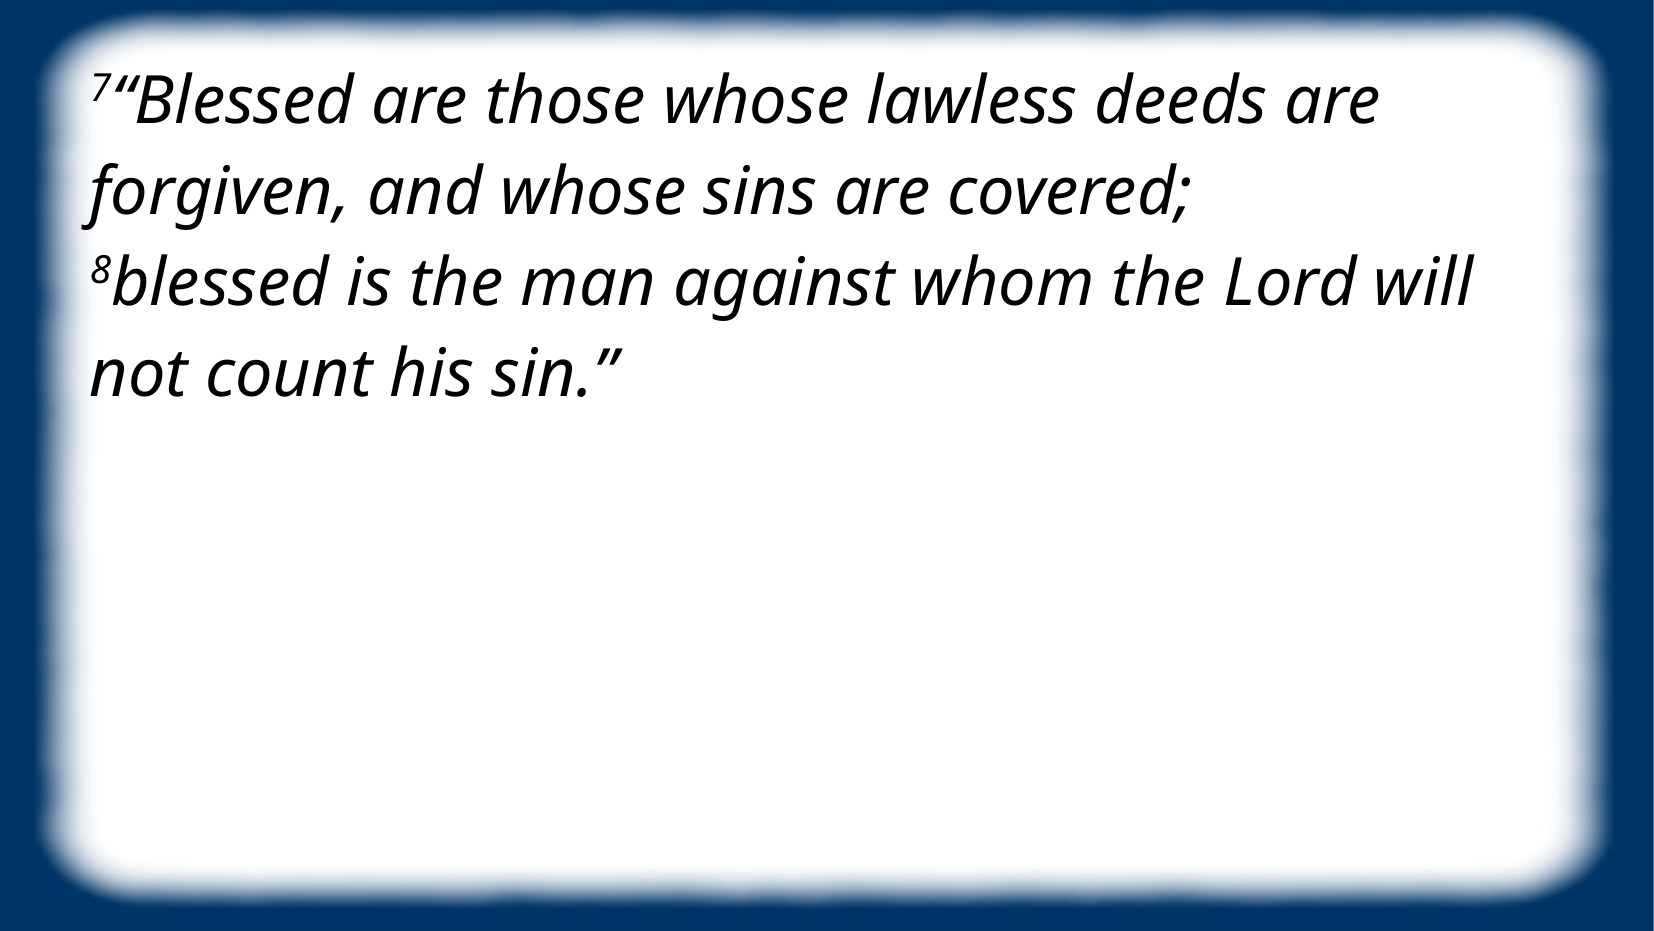

7“Blessed are those whose lawless deeds are forgiven, and whose sins are covered;
8blessed is the man against whom the Lord will not count his sin.”